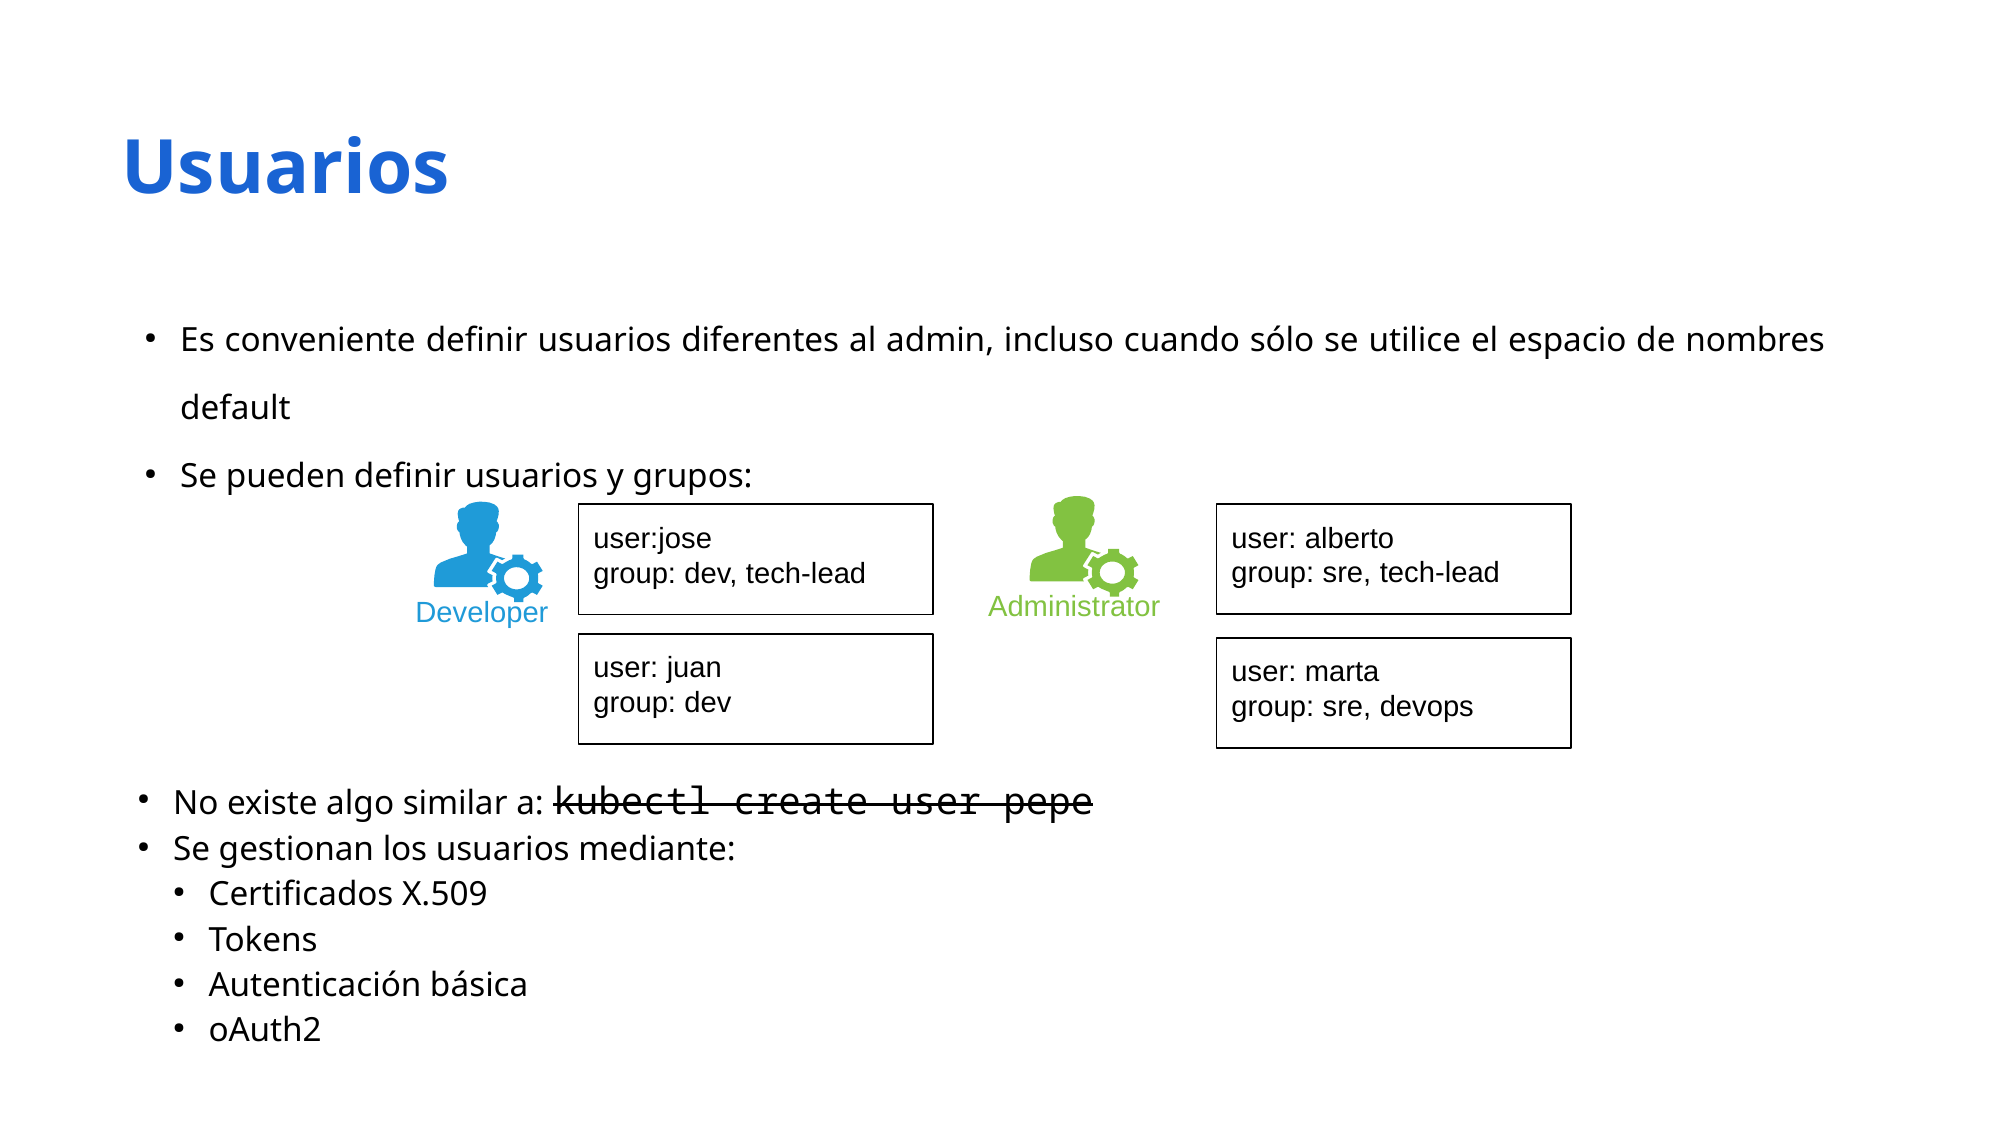

Usuarios
Es conveniente definir usuarios diferentes al admin, incluso cuando sólo se utilice el espacio de nombres default
Se pueden definir usuarios y grupos:
 Administrator
Developer
user: alberto
group: sre, tech-lead
user:jose
group: dev, tech-lead
user: juan
group: dev
user: marta
group: sre, devops
No existe algo similar a: kubectl create user pepe
Se gestionan los usuarios mediante:
Certificados X.509
Tokens
Autenticación básica
oAuth2